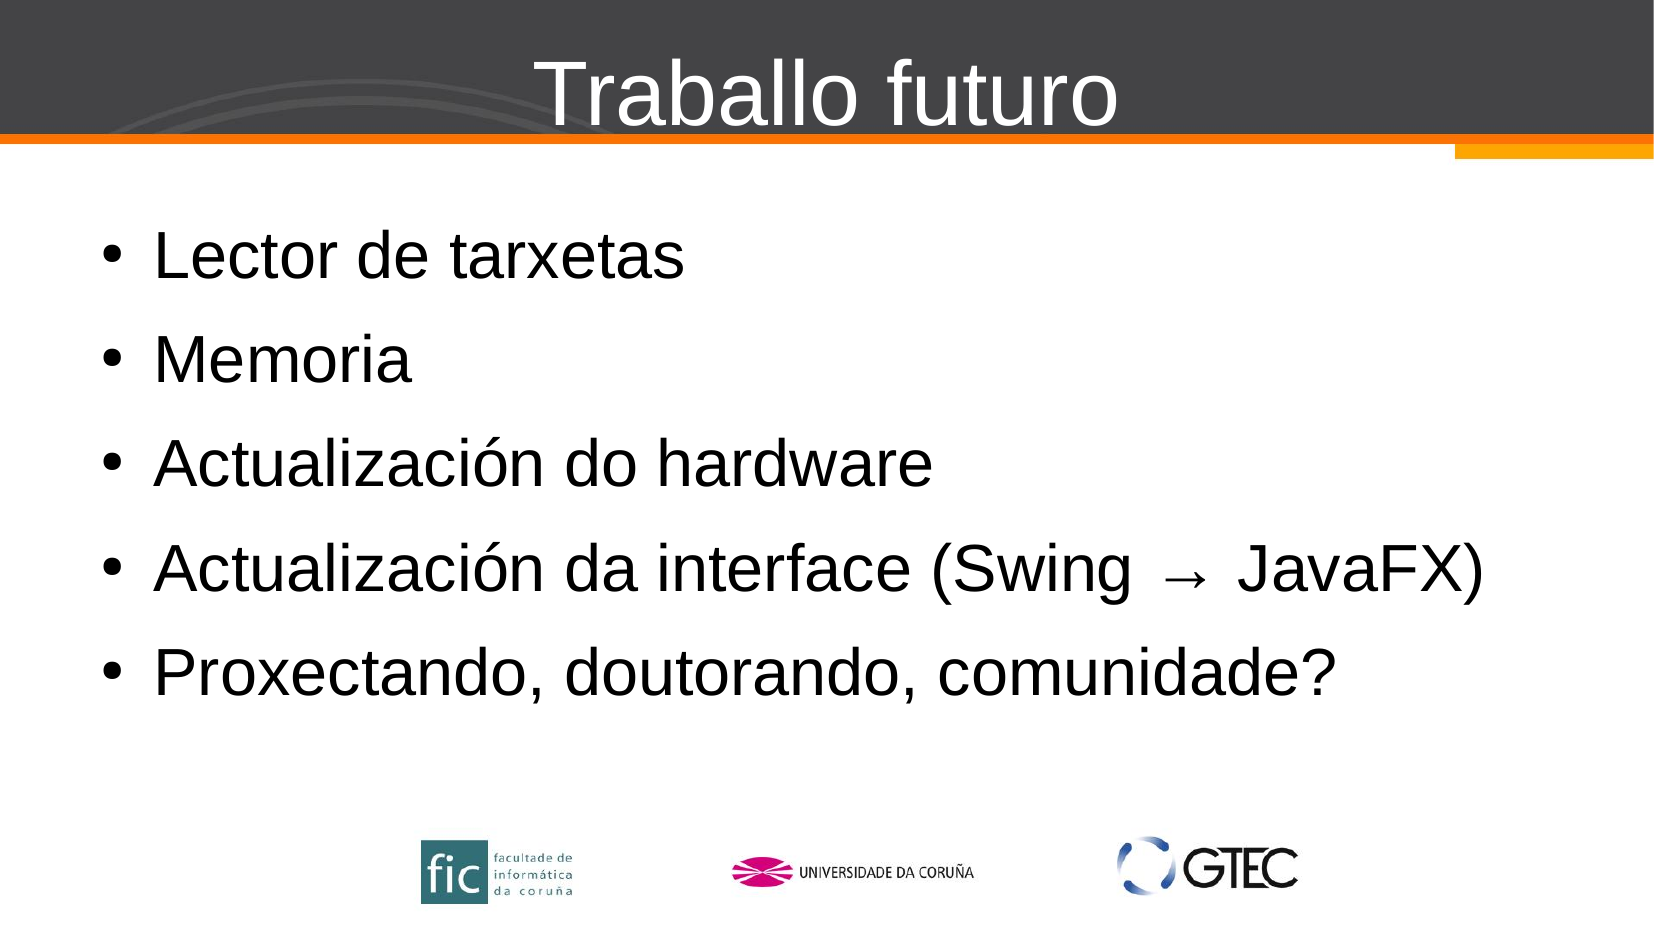

# Traballo futuro
Lector de tarxetas
Memoria
Actualización do hardware
Actualización da interface (Swing → JavaFX)
Proxectando, doutorando, comunidade?